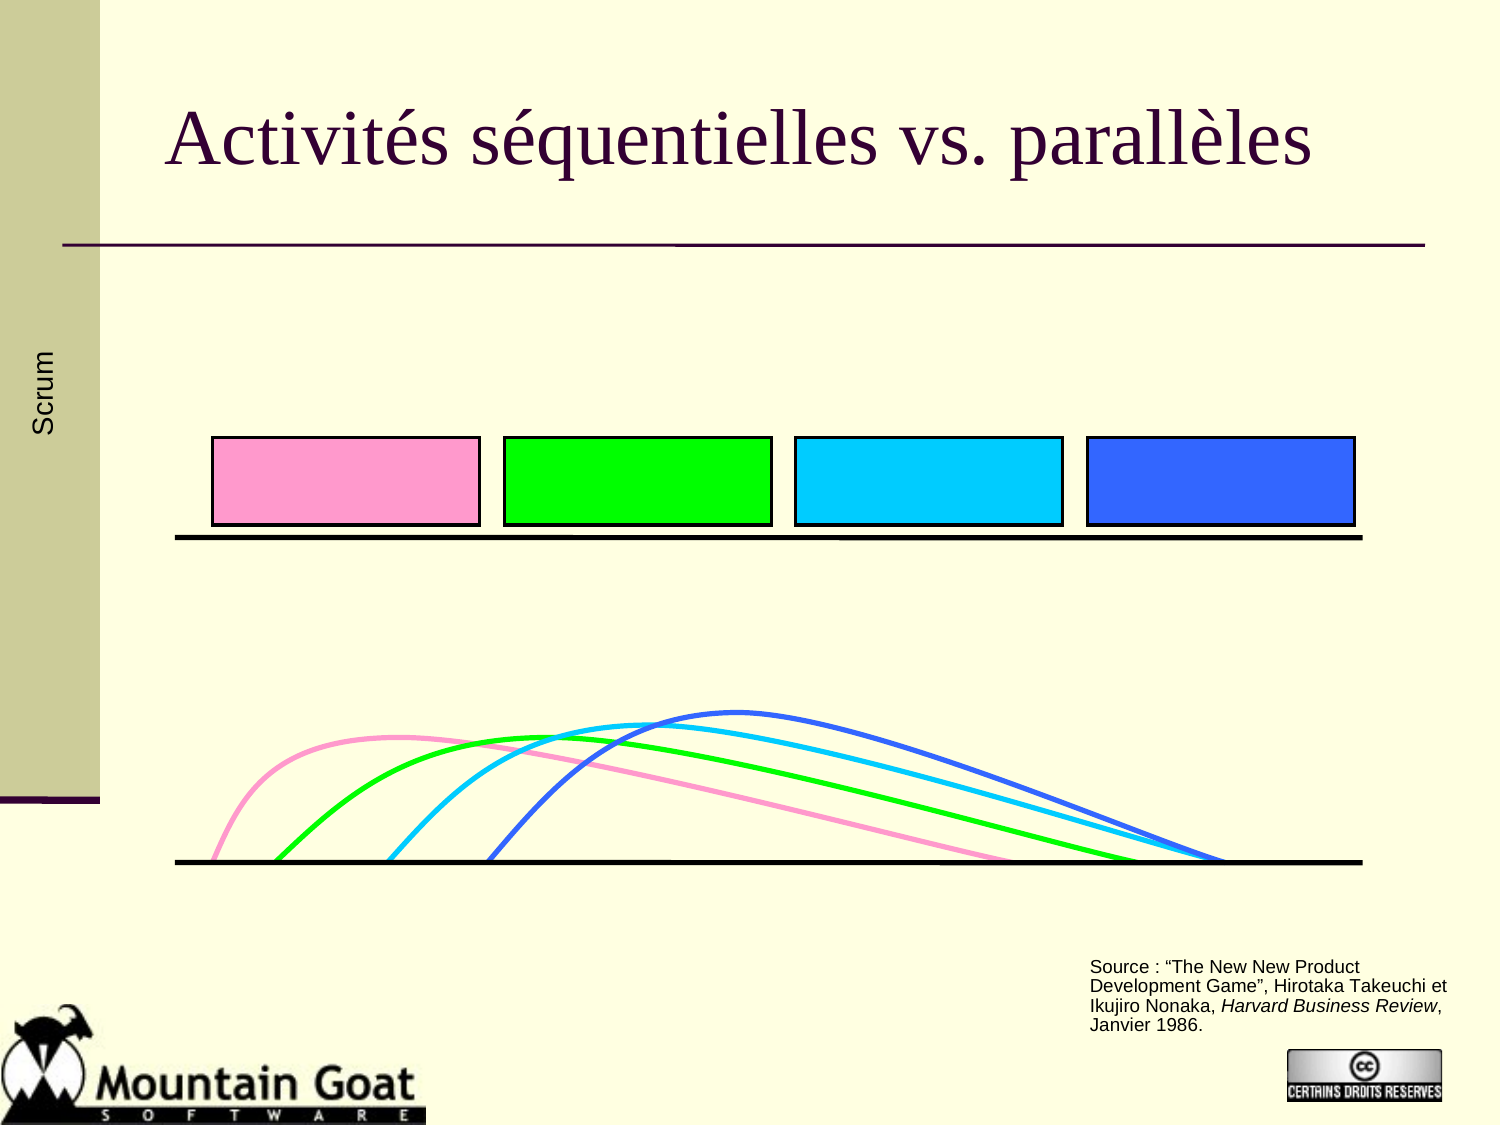

# Activités séquentielles vs. parallèles
Scrum
Source : “The New New Product Development Game”, Hirotaka Takeuchi et Ikujiro Nonaka, Harvard Business Review, Janvier 1986.